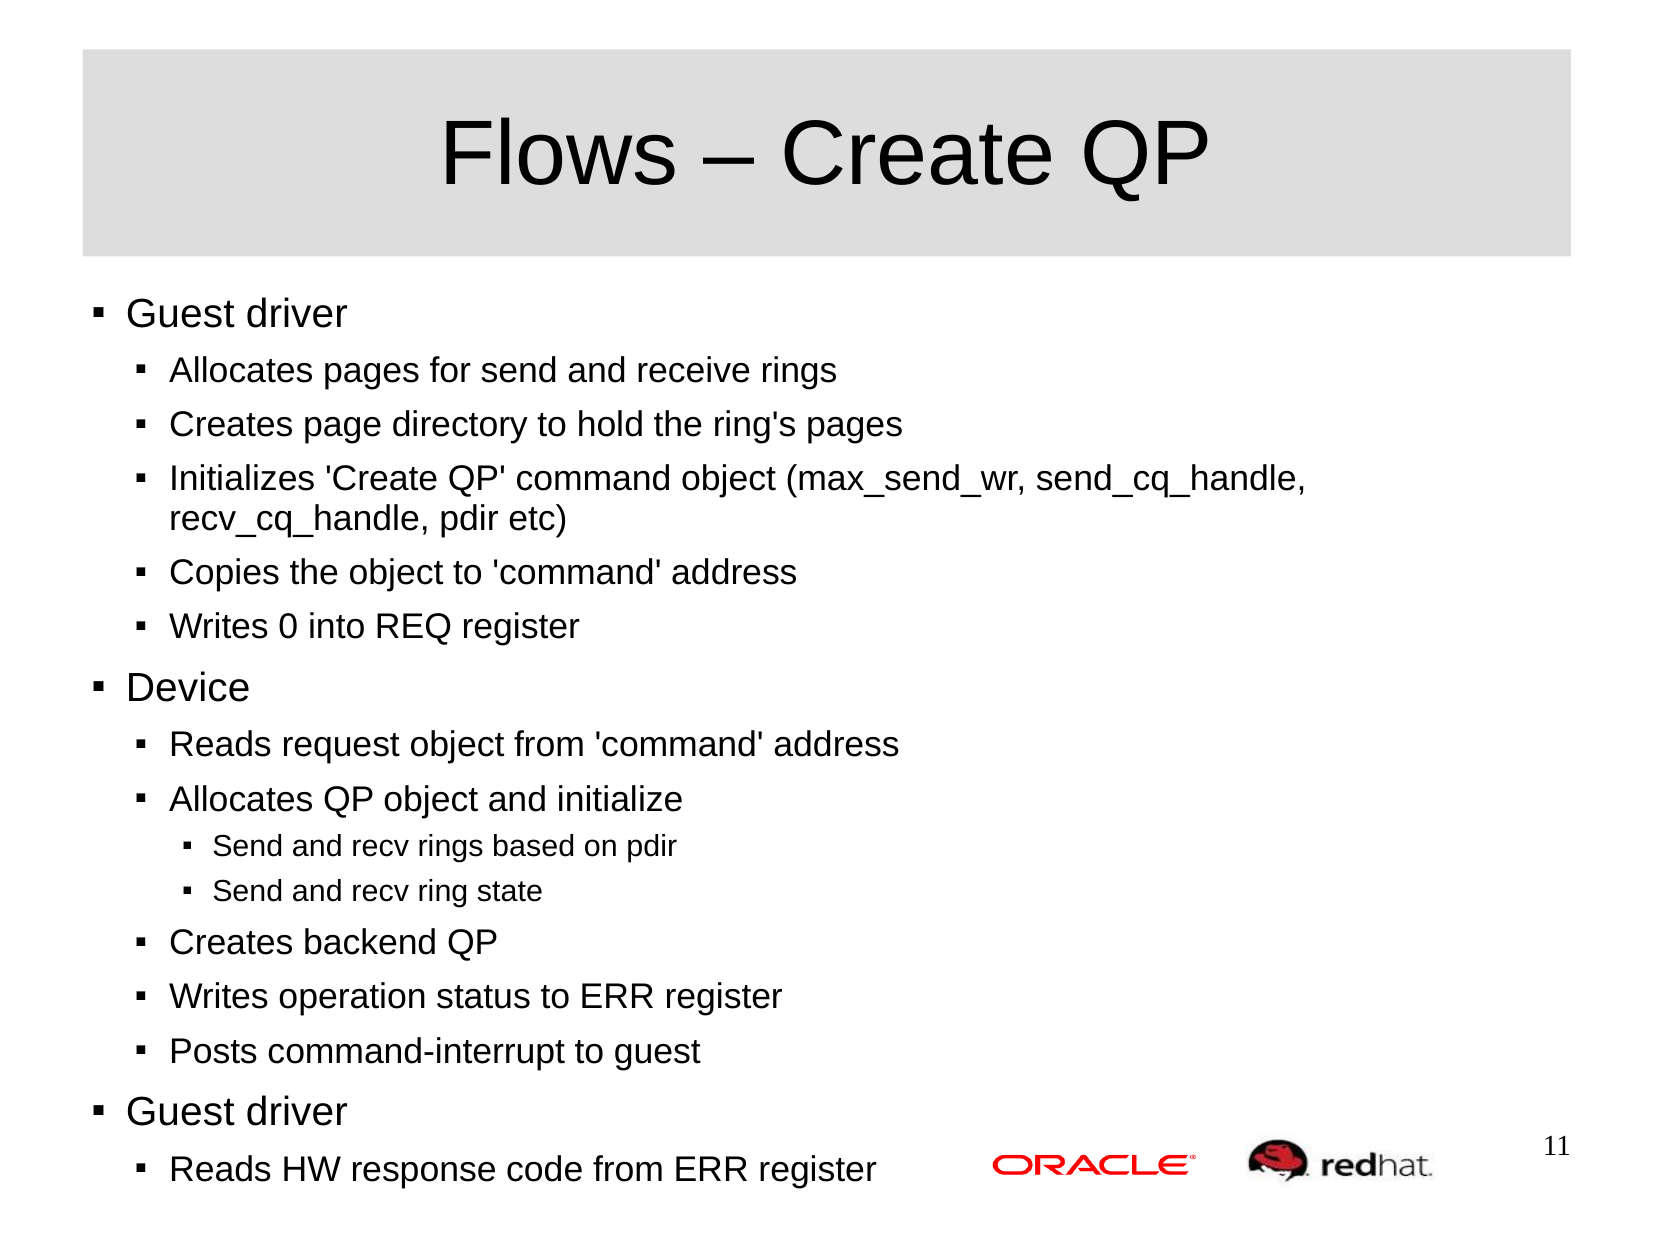

# Flows – Create QP
Guest driver
Allocates pages for send and receive rings
Creates page directory to hold the ring's pages
Initializes 'Create QP' command object (max_send_wr, send_cq_handle, recv_cq_handle, pdir etc)
Copies the object to 'command' address
Writes 0 into REQ register
Device
Reads request object from 'command' address
Allocates QP object and initialize
Send and recv rings based on pdir
Send and recv ring state
Creates backend QP
Writes operation status to ERR register
Posts command-interrupt to guest
Guest driver
Reads HW response code from ERR register
11